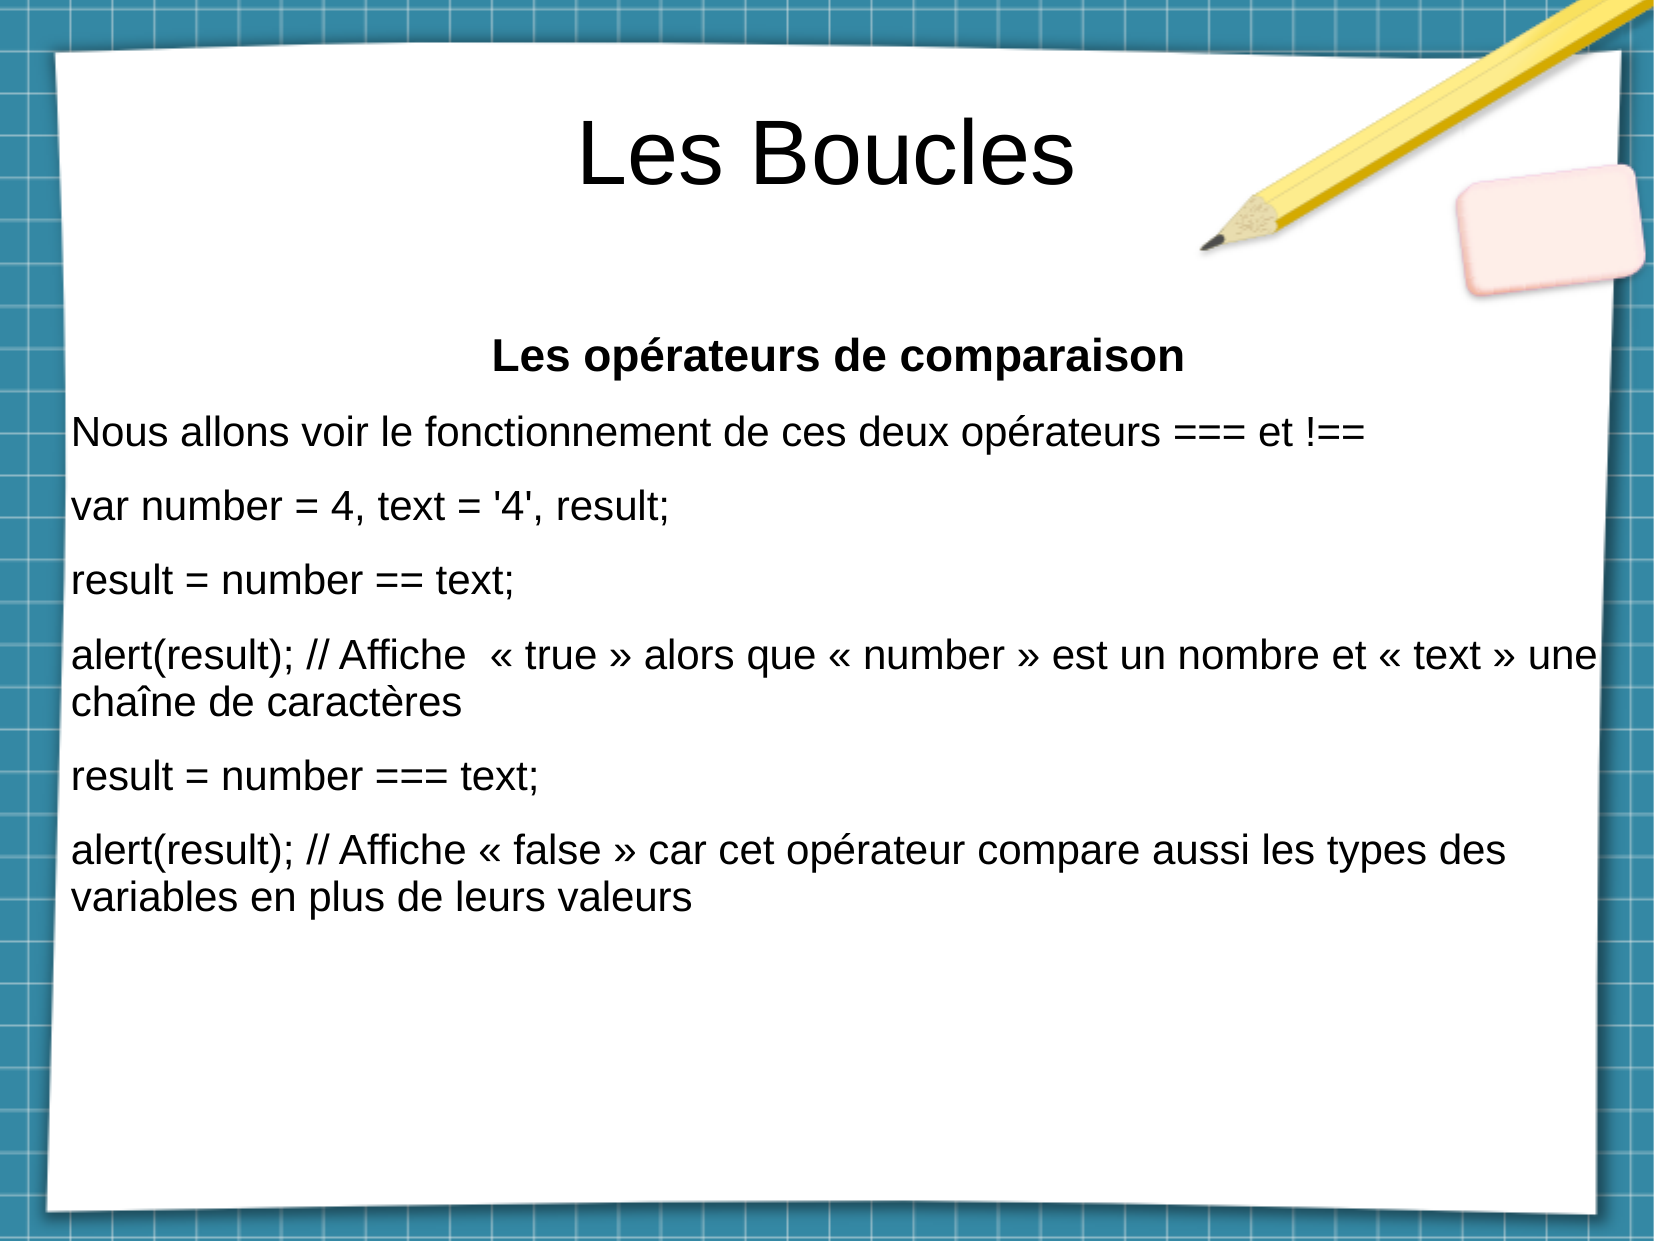

# Les Boucles
Les opérateurs de comparaison
Nous allons voir le fonctionnement de ces deux opérateurs === et !==
var number = 4, text = '4', result;
result = number == text;
alert(result); // Affiche « true » alors que « number » est un nombre et « text » une chaîne de caractères
result = number === text;
alert(result); // Affiche « false » car cet opérateur compare aussi les types des variables en plus de leurs valeurs